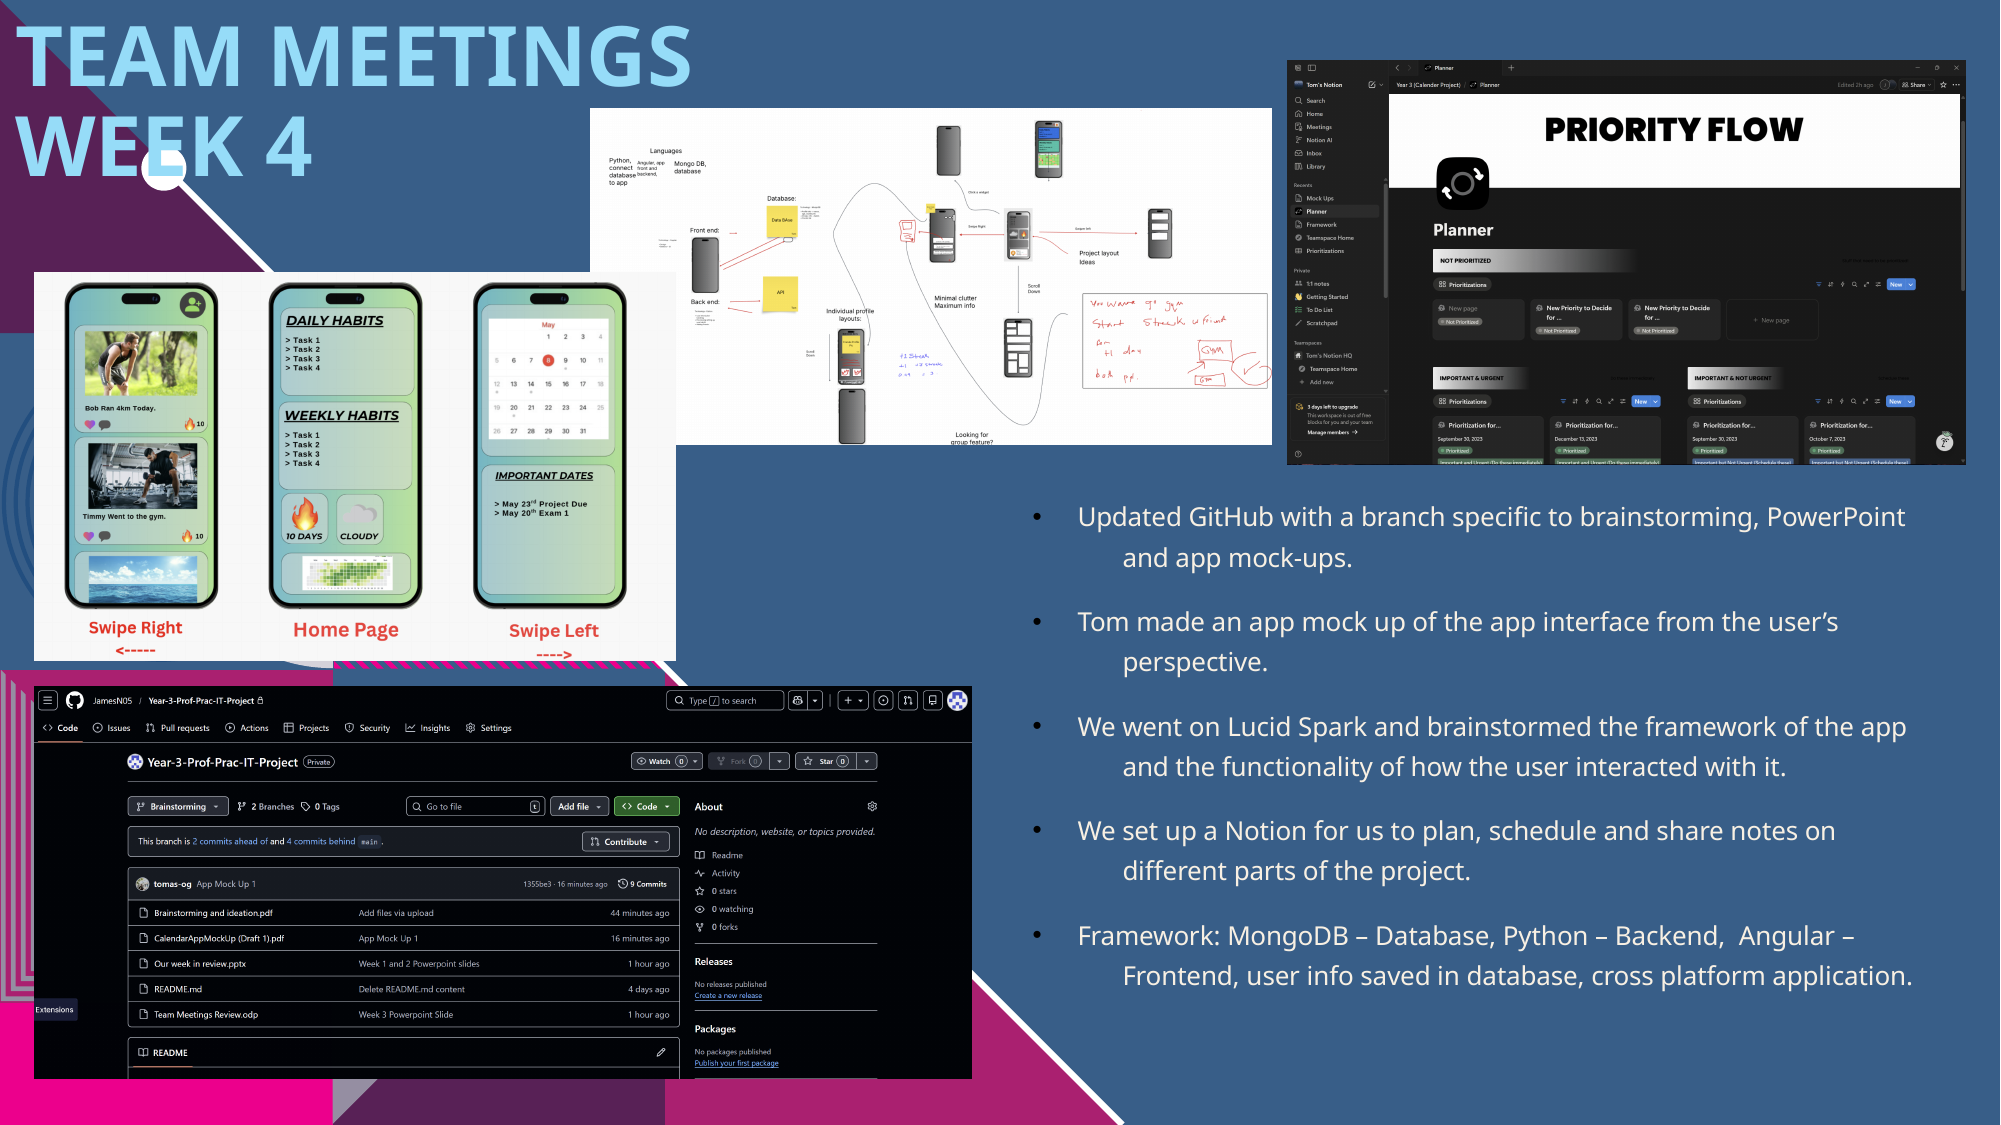

# Team Meetings Week 4
Updated GitHub with a branch specific to brainstorming, PowerPoint and app mock-ups.
Tom made an app mock up of the app interface from the user’s perspective.
We went on Lucid Spark and brainstormed the framework of the app and the functionality of how the user interacted with it.
We set up a Notion for us to plan, schedule and share notes on different parts of the project.
Framework: MongoDB – Database, Python – Backend, Angular – Frontend, user info saved in database, cross platform application.